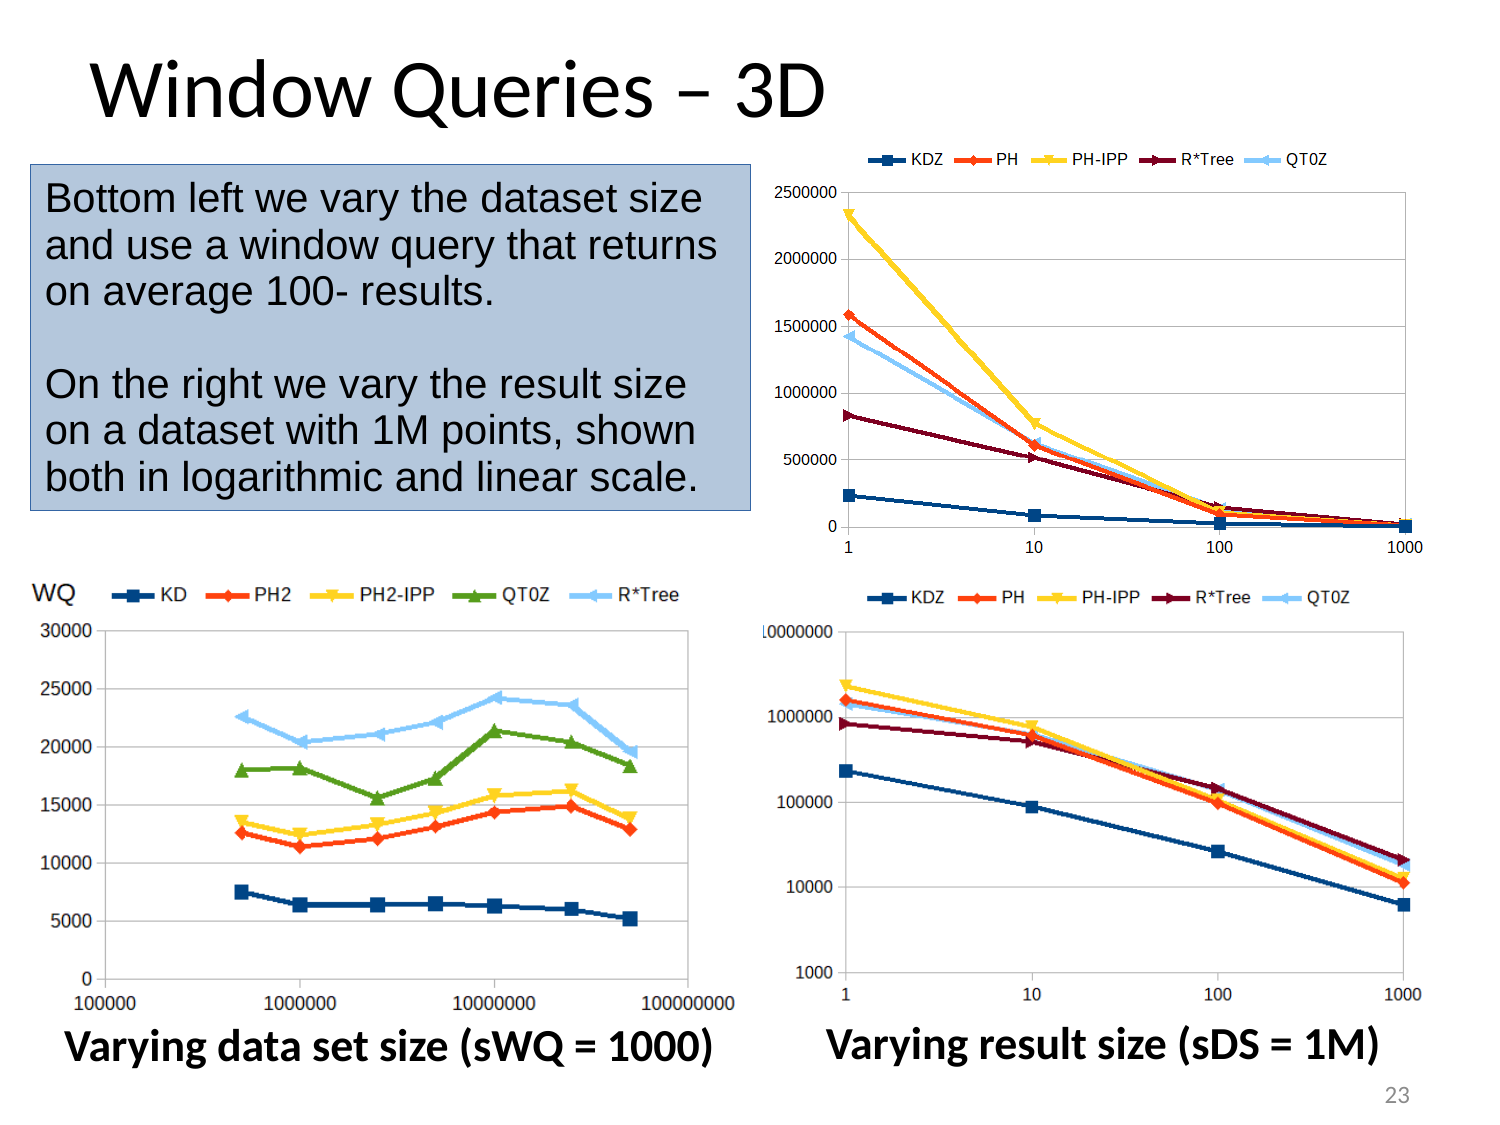

Window Queries – 3D
Bottom left we vary the dataset size and use a window query that returns on average 100- results.
On the right we vary the result size on a dataset with 1M points, shown both in logarithmic and linear scale.
Varying result size (sDS = 1M)
Varying data set size (sWQ = 1000)